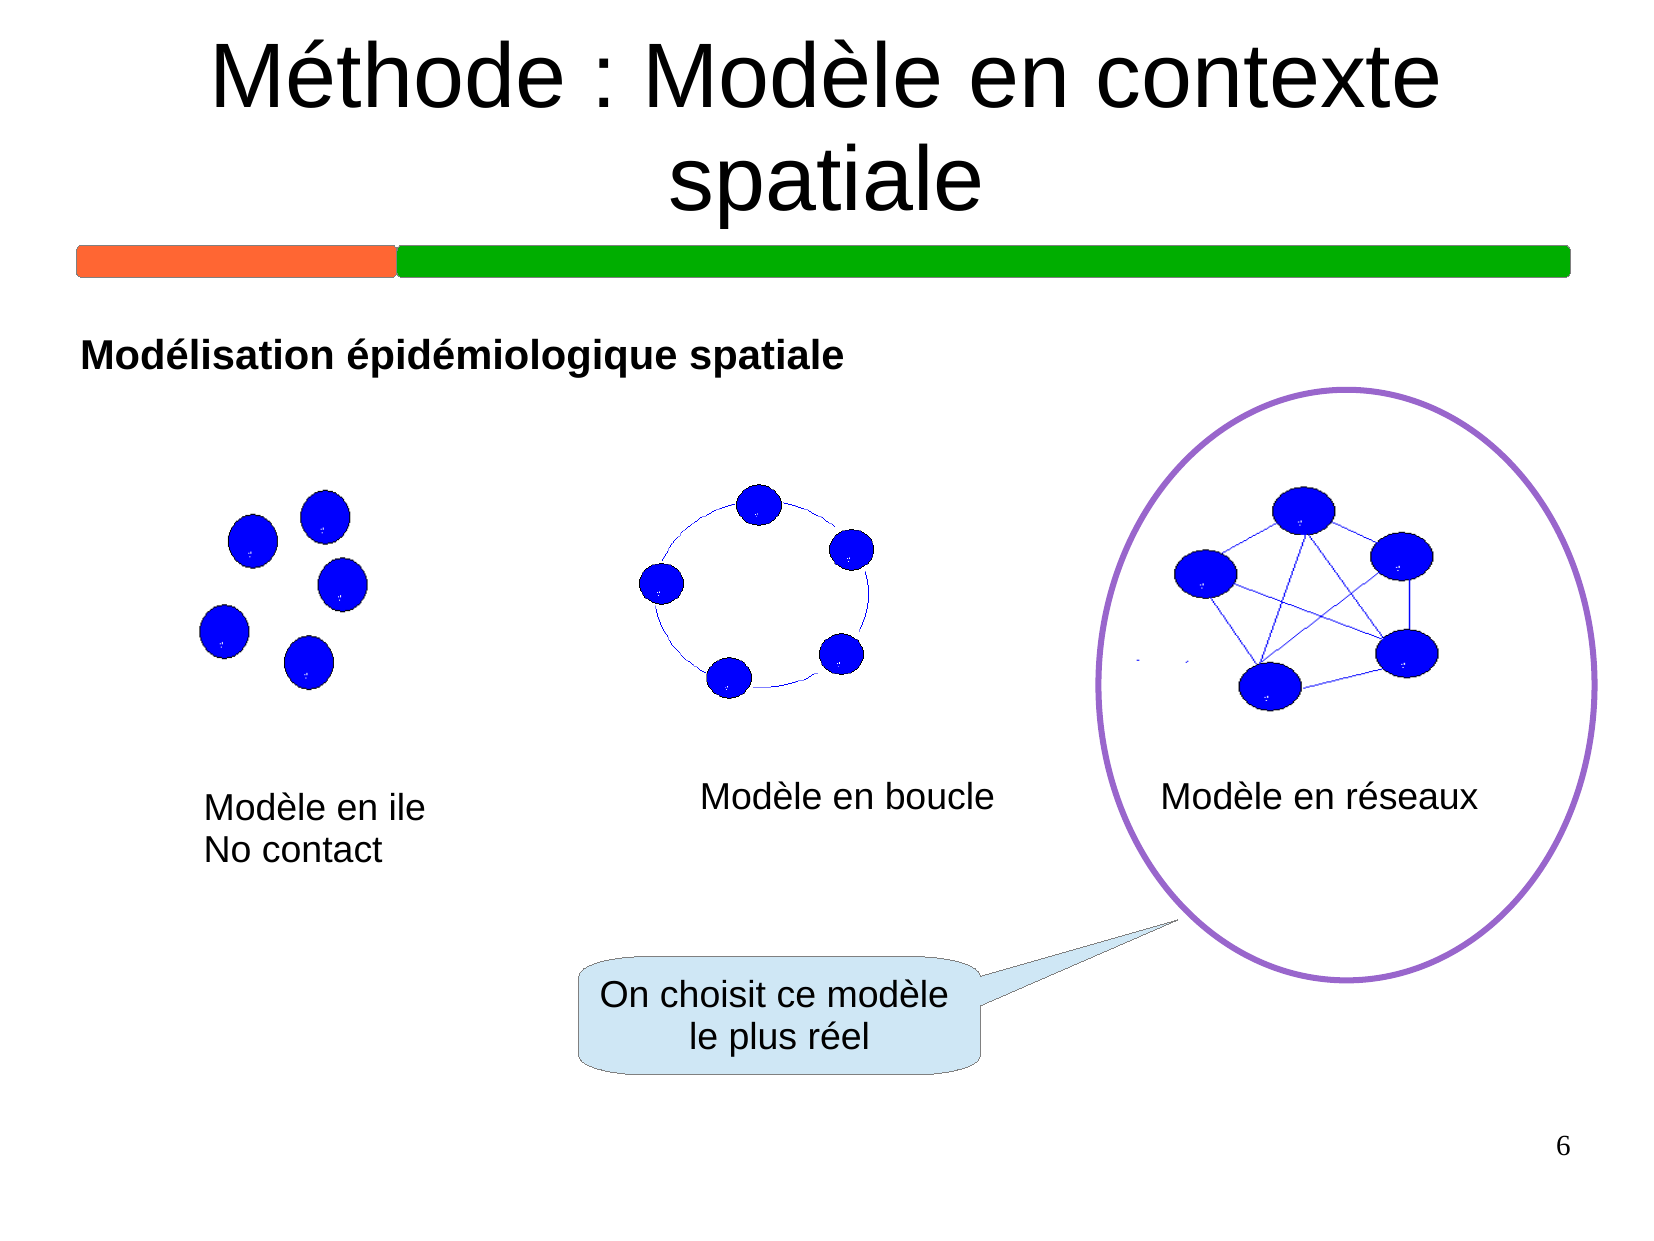

# Méthode : Modèle en contexte spatiale
 Modélisation épidémiologique spatiale
Modèle en boucle
Modèle en réseaux
Modèle en ile
No contact
On choisit ce modèle
le plus réel
6